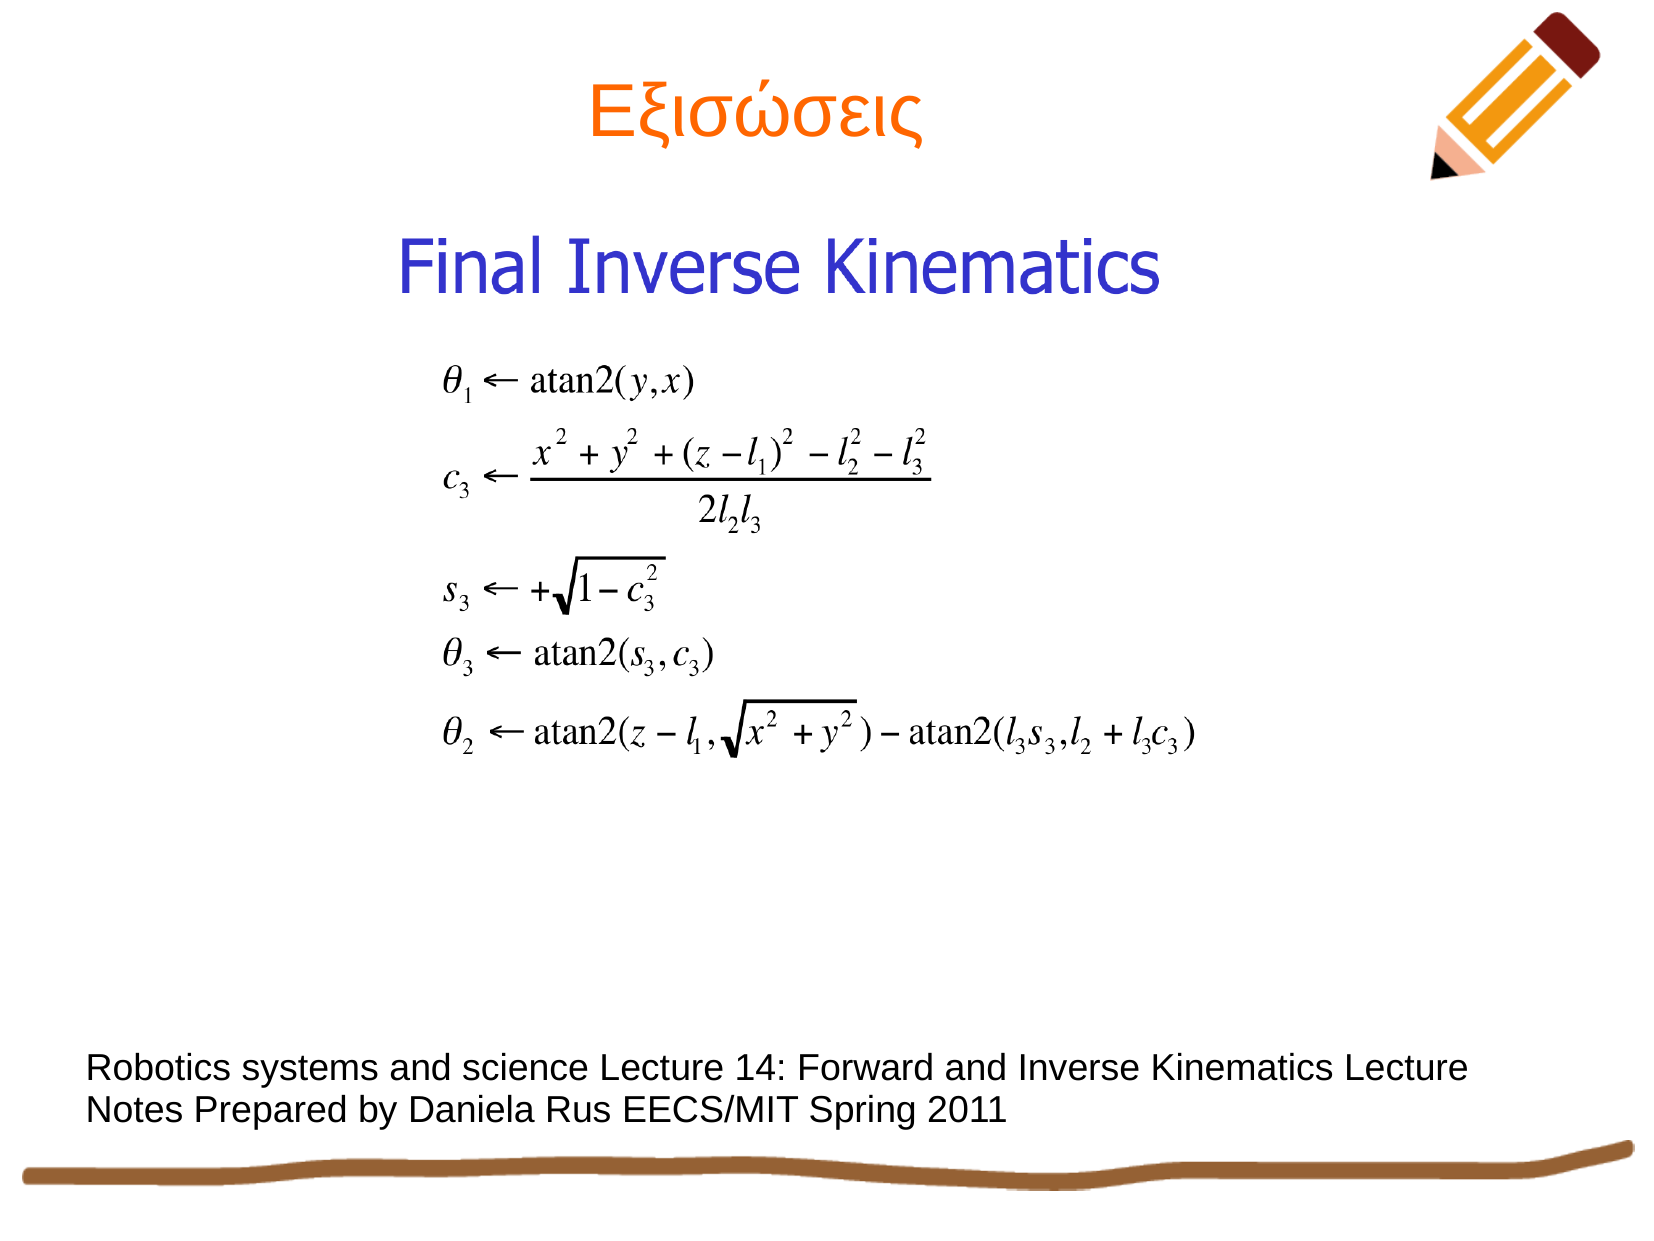

# Εξισώσεις
Robotics systems and science Lecture 14: Forward and Inverse Kinematics Lecture Notes Prepared by Daniela Rus EECS/MIT Spring 2011